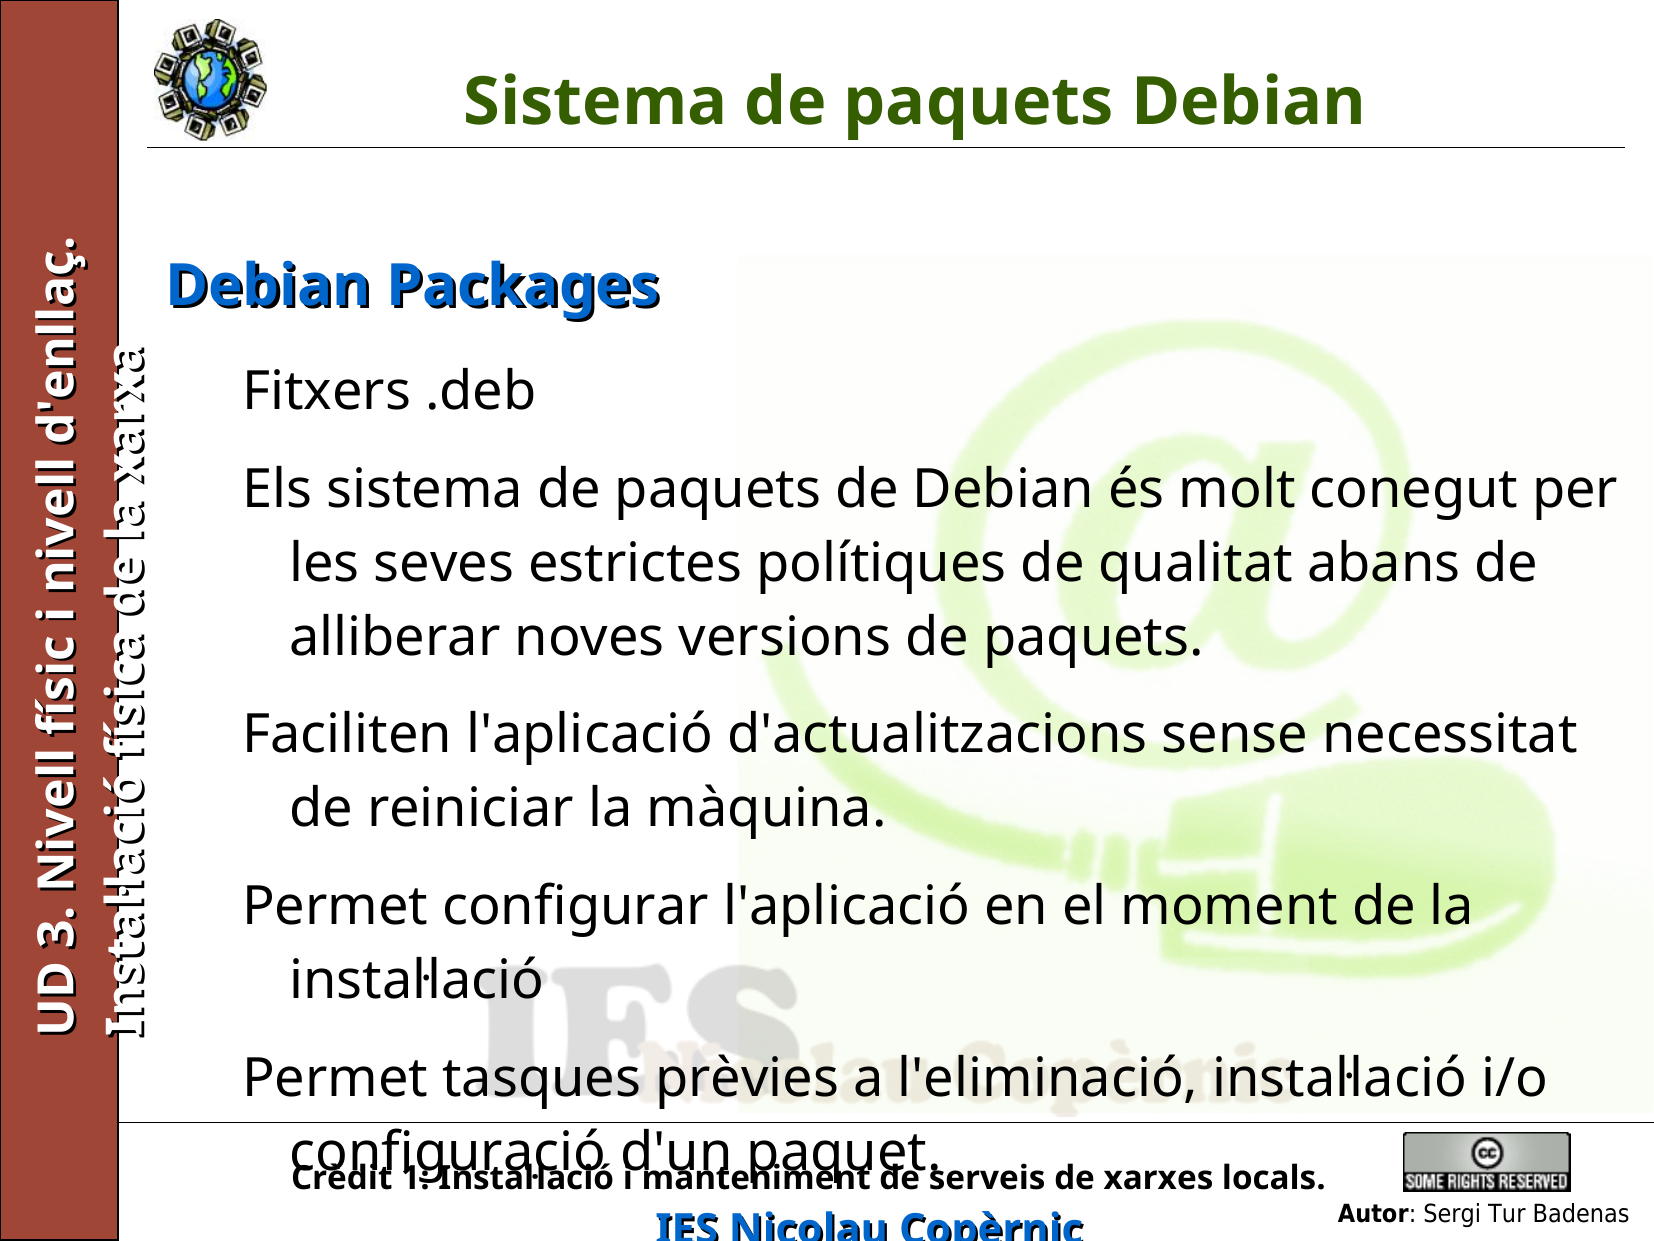

# Sistema de paquets Debian
Debian Packages
Fitxers .deb
Els sistema de paquets de Debian és molt conegut per les seves estrictes polítiques de qualitat abans de alliberar noves versions de paquets.
Faciliten l'aplicació d'actualitzacions sense necessitat de reiniciar la màquina.
Permet configurar l'aplicació en el moment de la instal·lació
Permet tasques prèvies a l'eliminació, instal·lació i/o configuració d'un paquet.